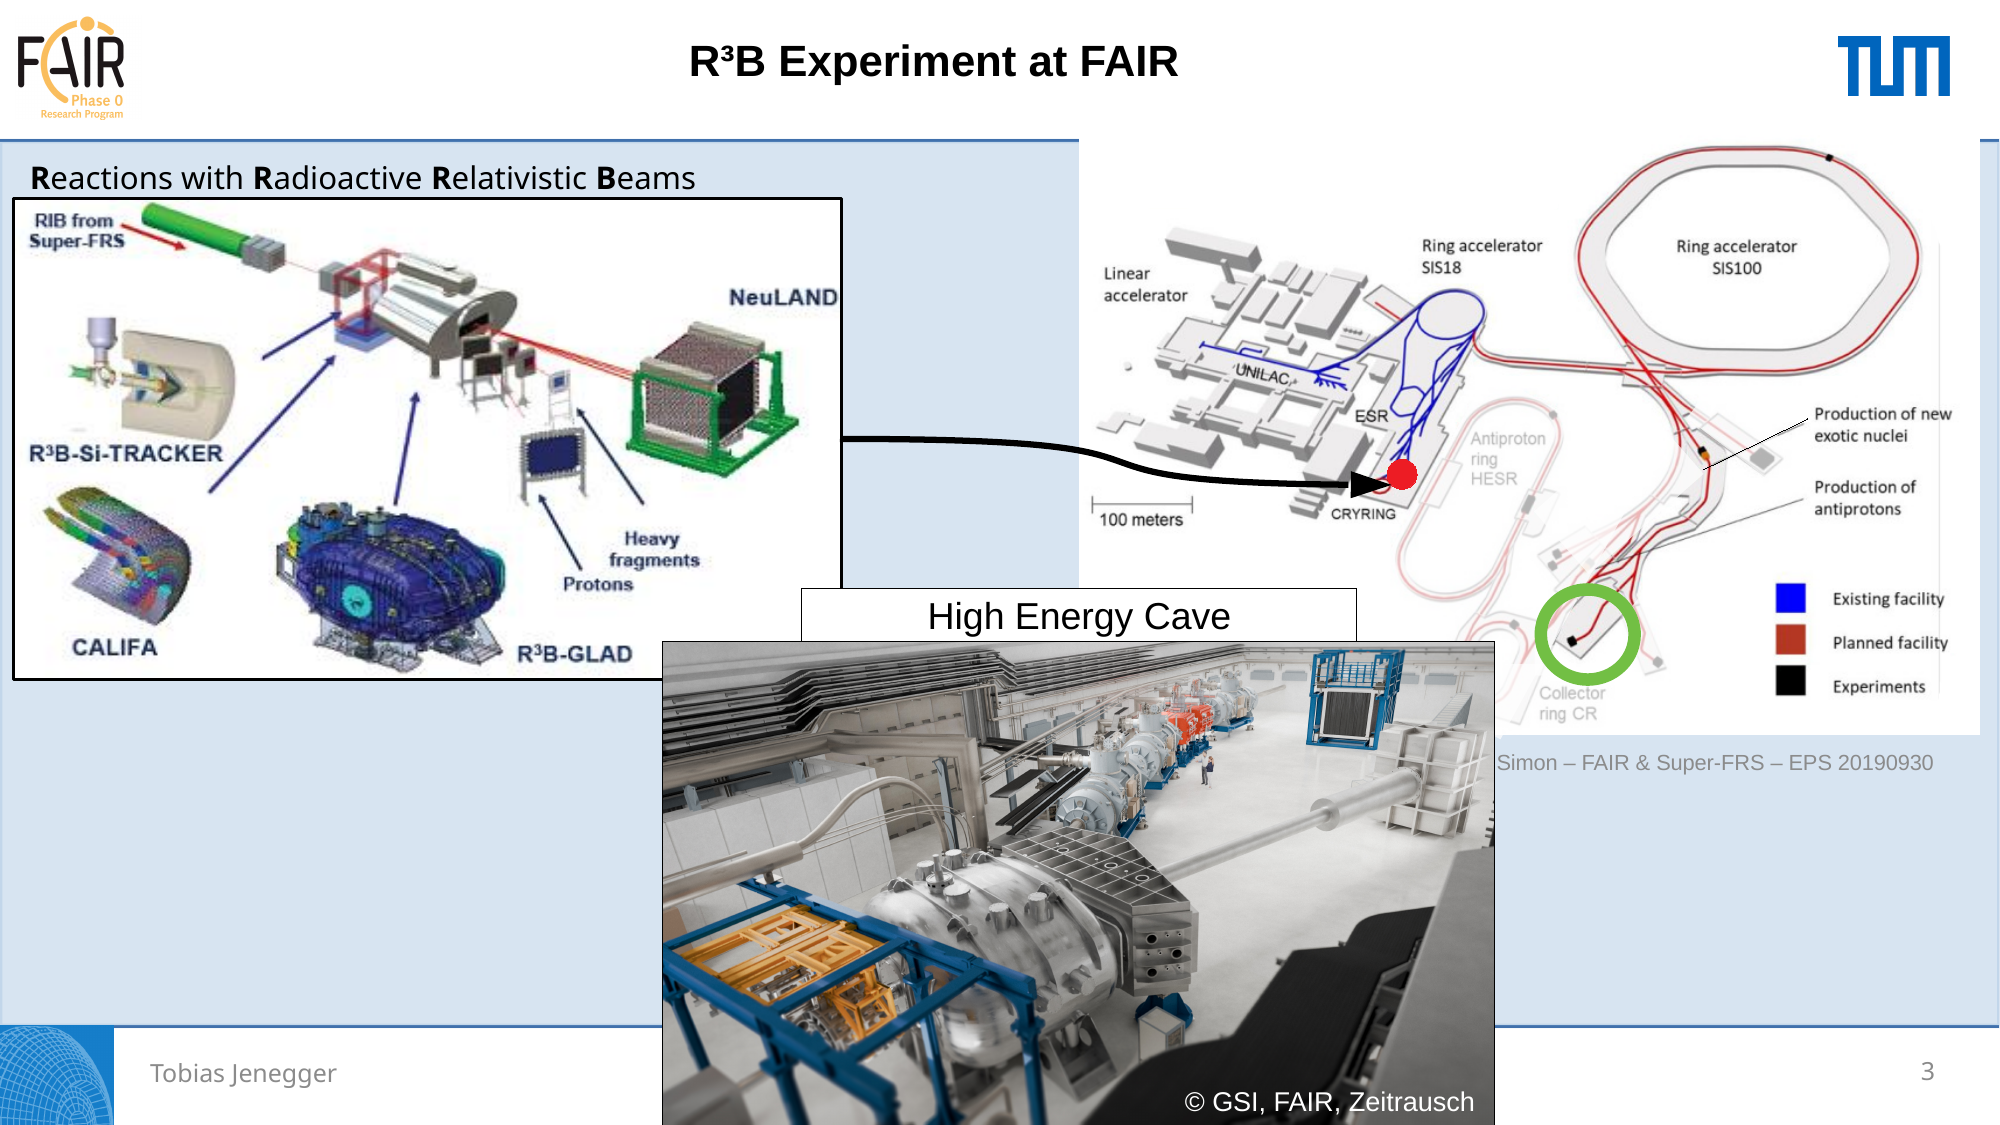

R³B Experiment at FAIR
Haik Simon – FAIR & Super-FRS – EPS 20190930
Reactions with Radioactive Relativistic Beams
High Energy Cave
3
© GSI, FAIR, Zeitrausch